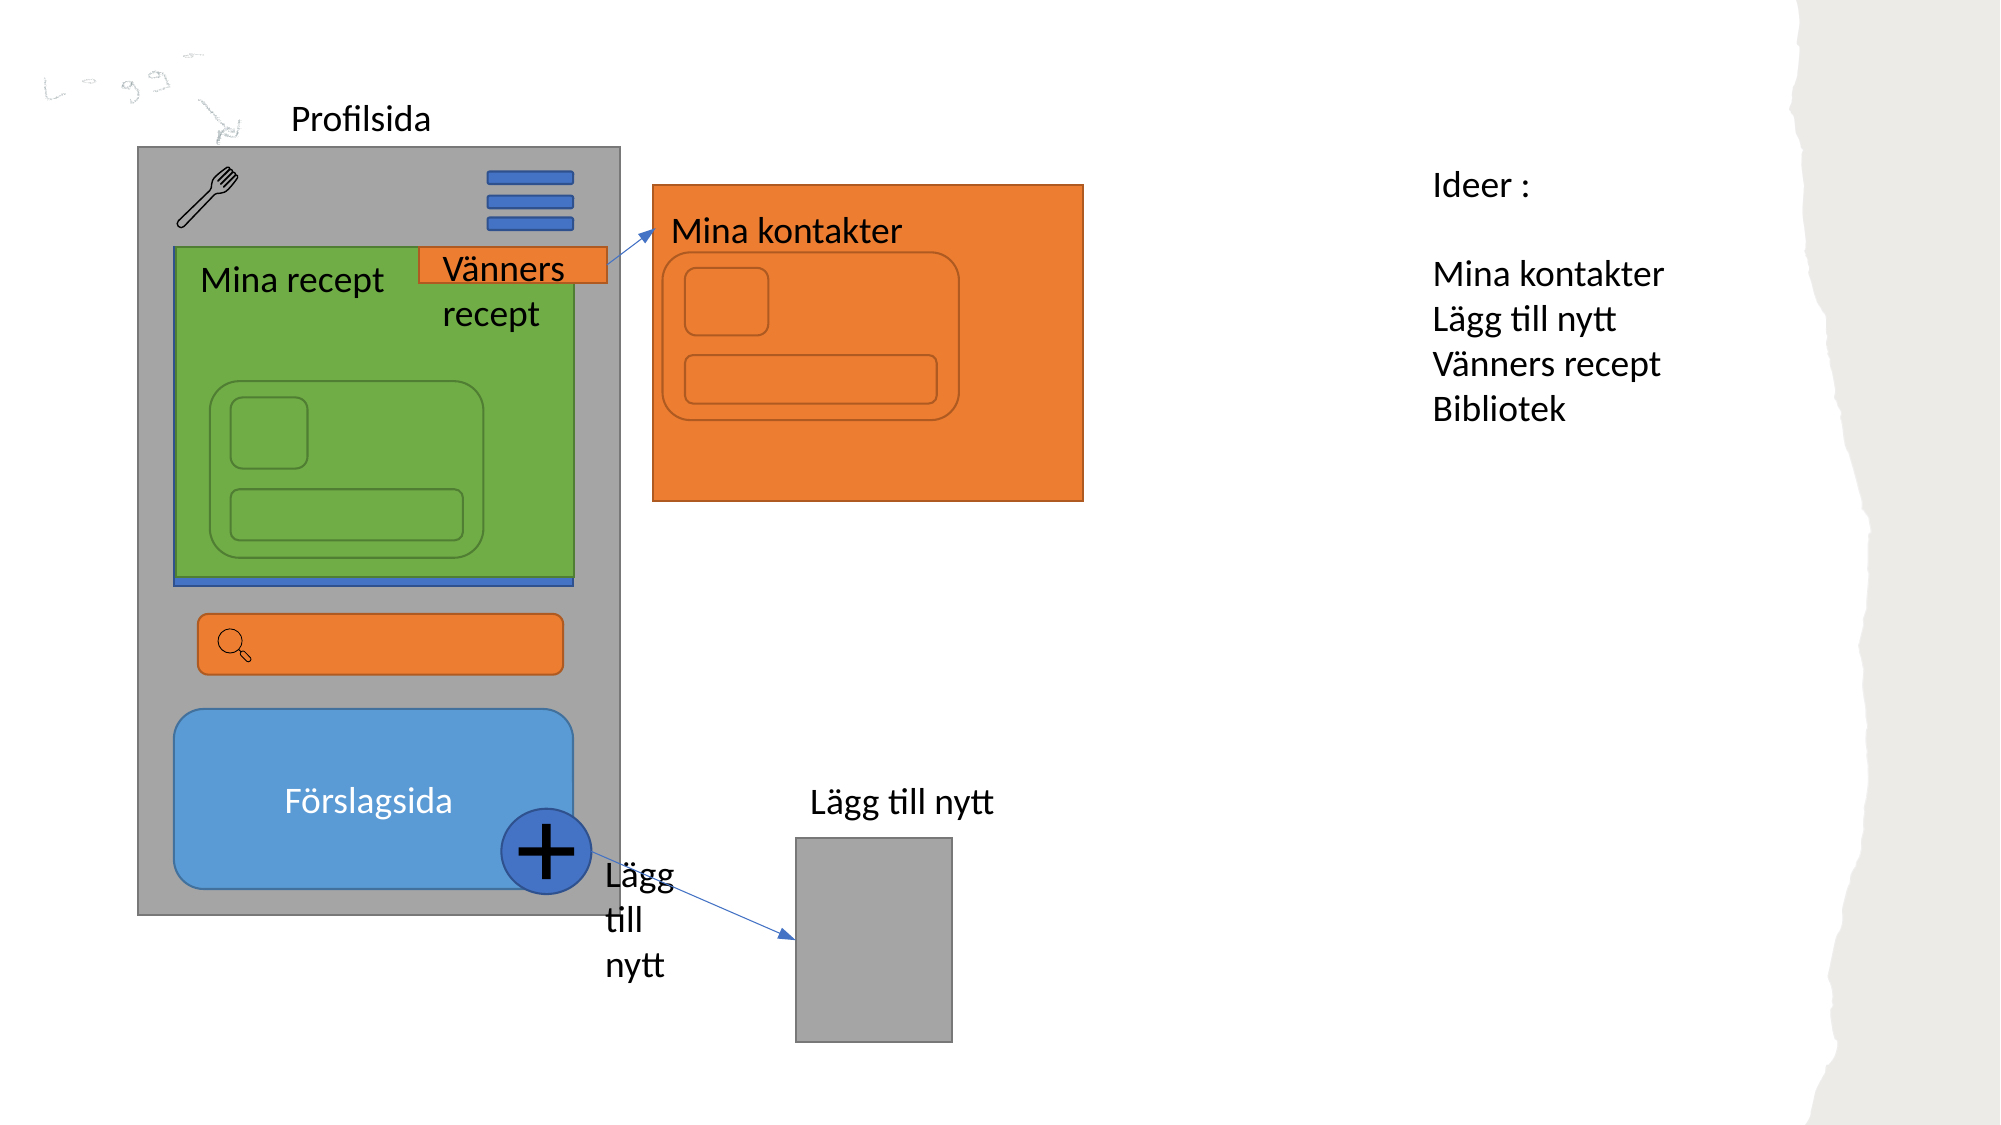

Profilsida
Ideer :
Mina kontakter
Vänners recept
Mina kontakter
Lägg till nytt
Vänners recept
Bibliotek
Mina recept
Förslagsida
Lägg till nytt
Lägg till
nytt